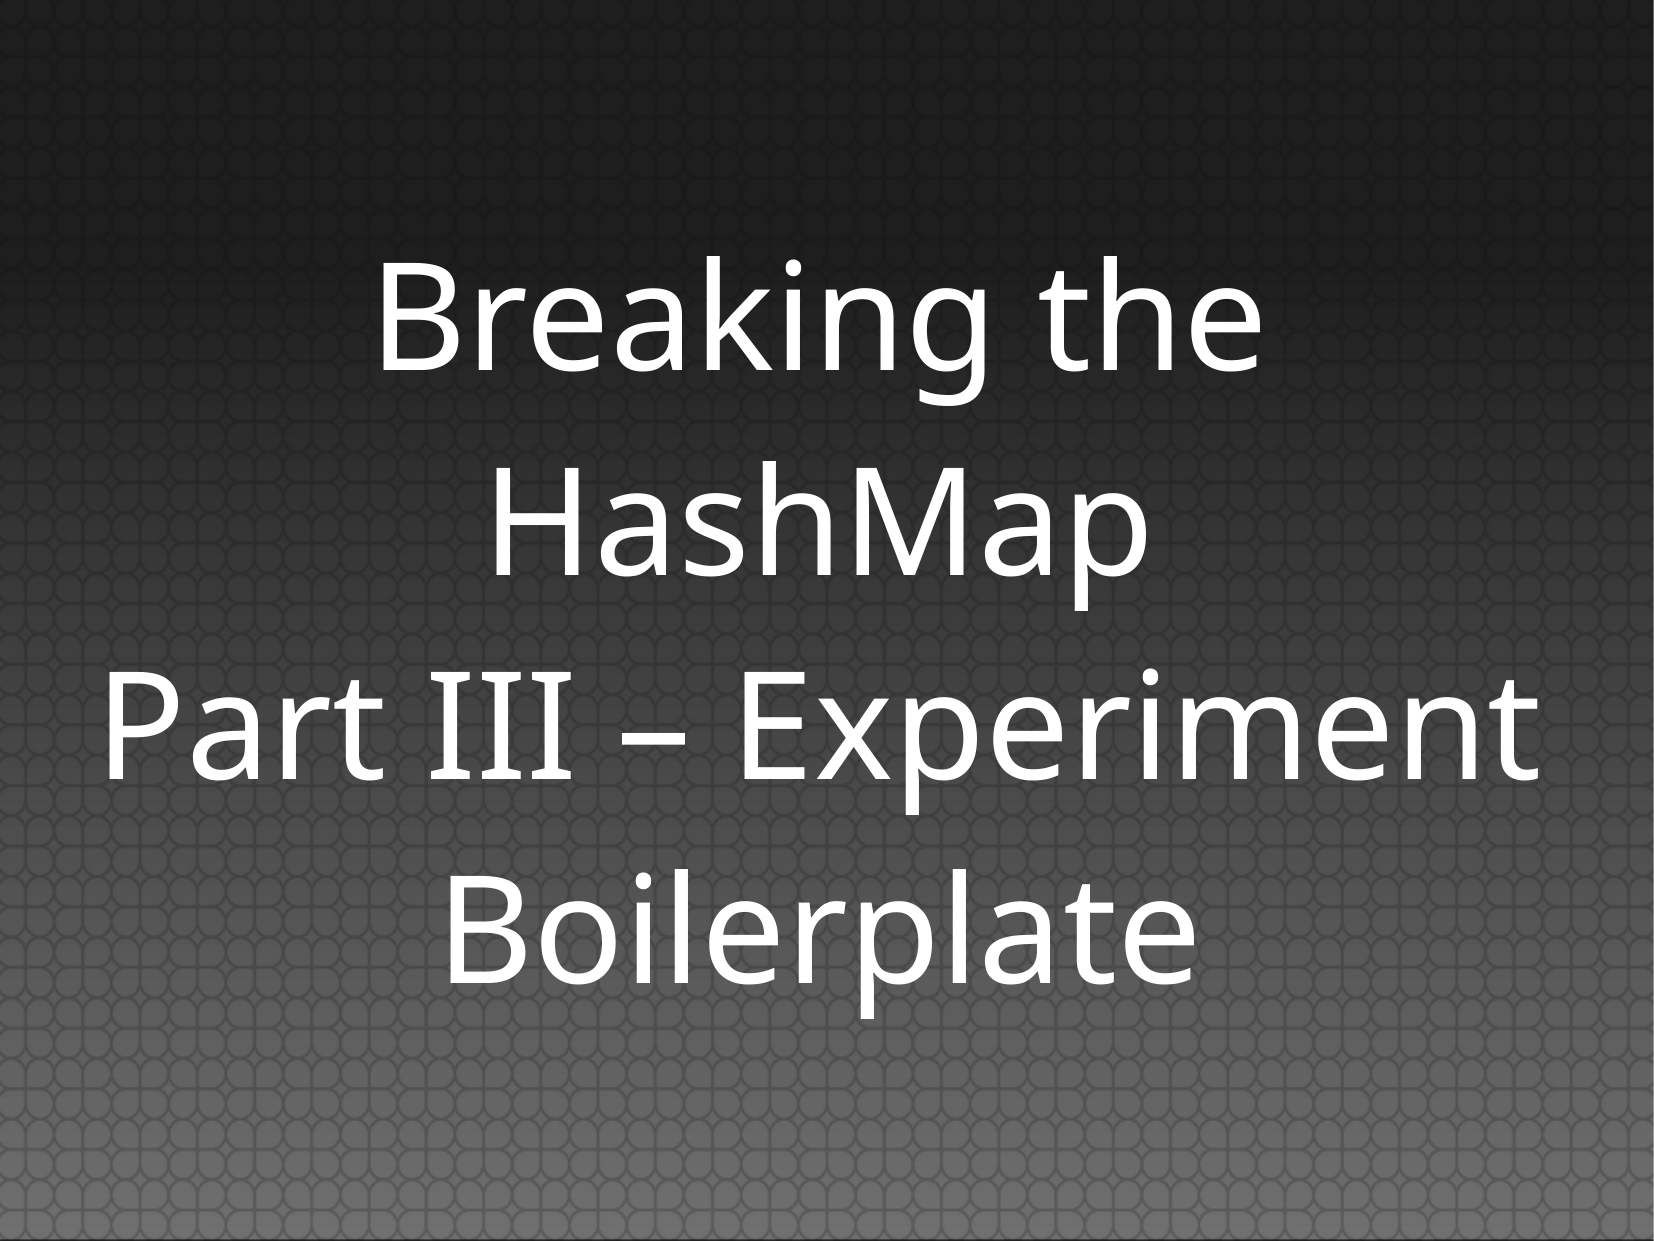

# Breaking the HashMap Part III – Experiment Boilerplate